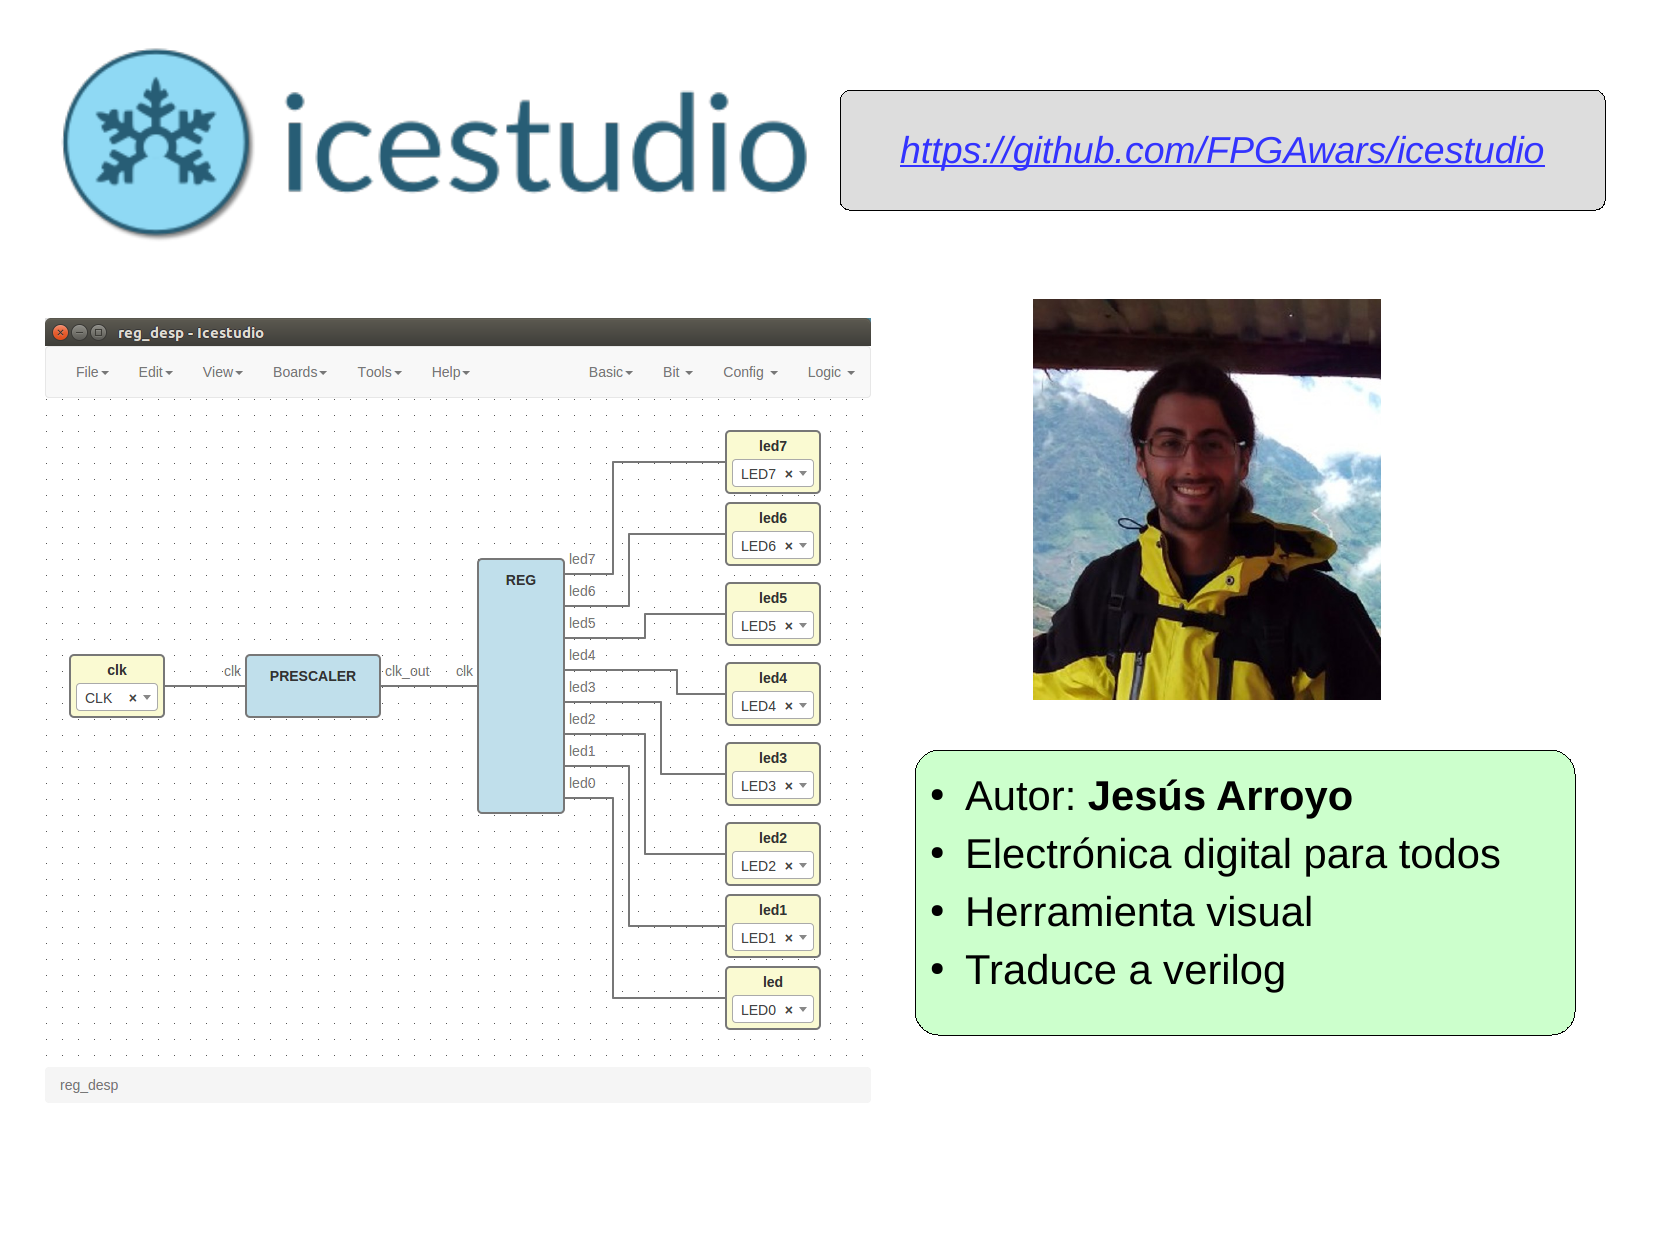

https://github.com/FPGAwars/icestudio
Autor: Jesús Arroyo
Electrónica digital para todos
Herramienta visual
Traduce a verilog